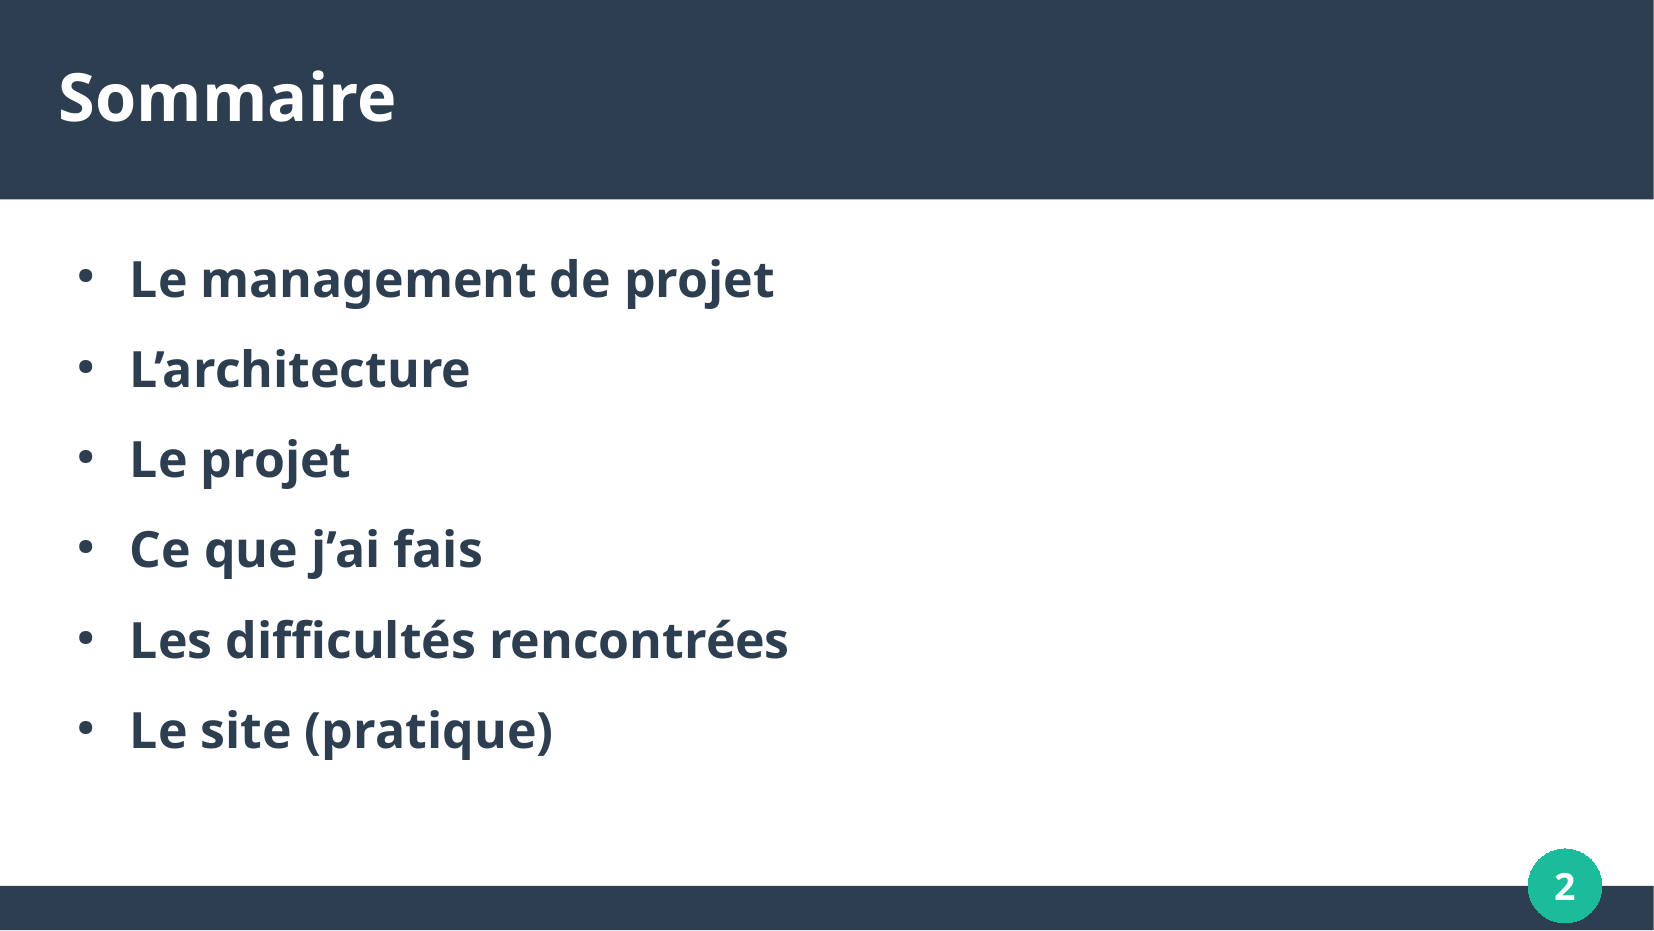

# Sommaire
Le management de projet
L’architecture
Le projet
Ce que j’ai fais
Les difficultés rencontrées
Le site (pratique)
2